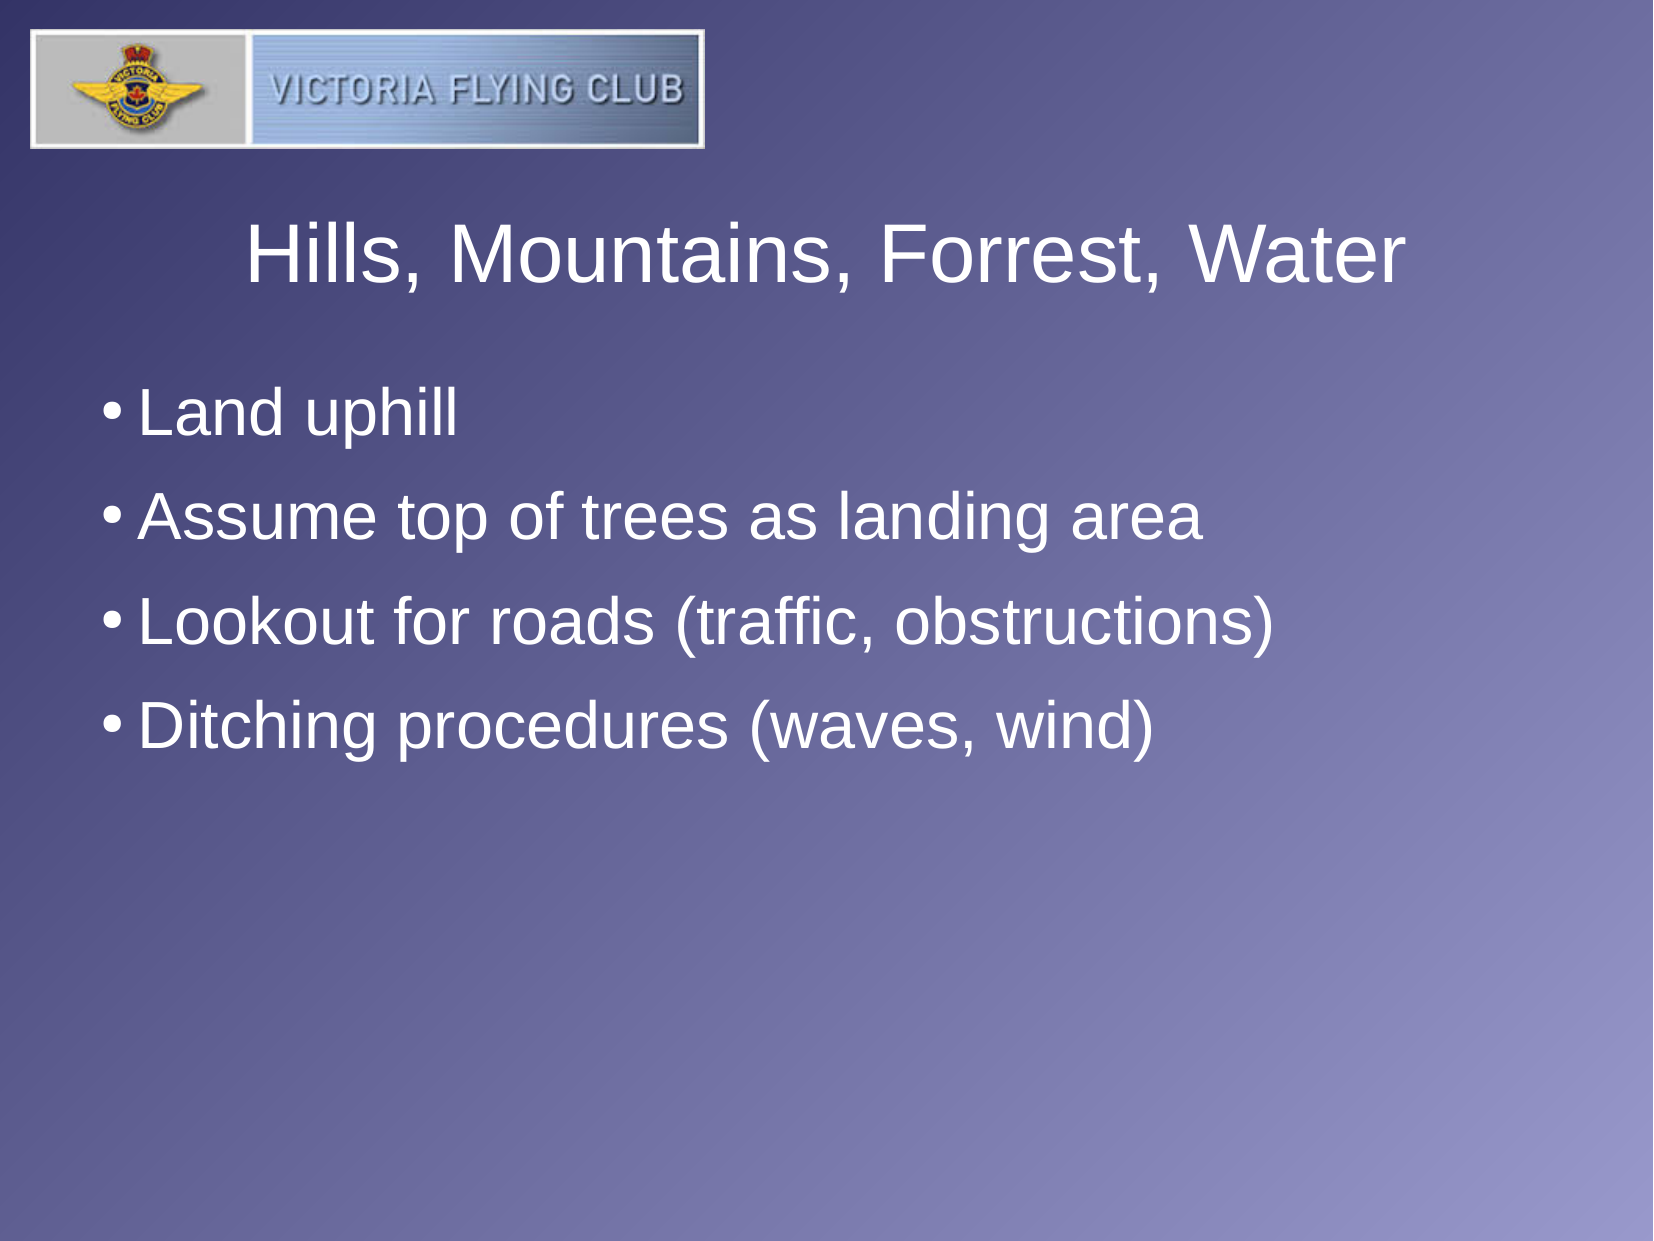

# Hills, Mountains, Forrest, Water
Land uphill
Assume top of trees as landing area
Lookout for roads (traffic, obstructions)
Ditching procedures (waves, wind)